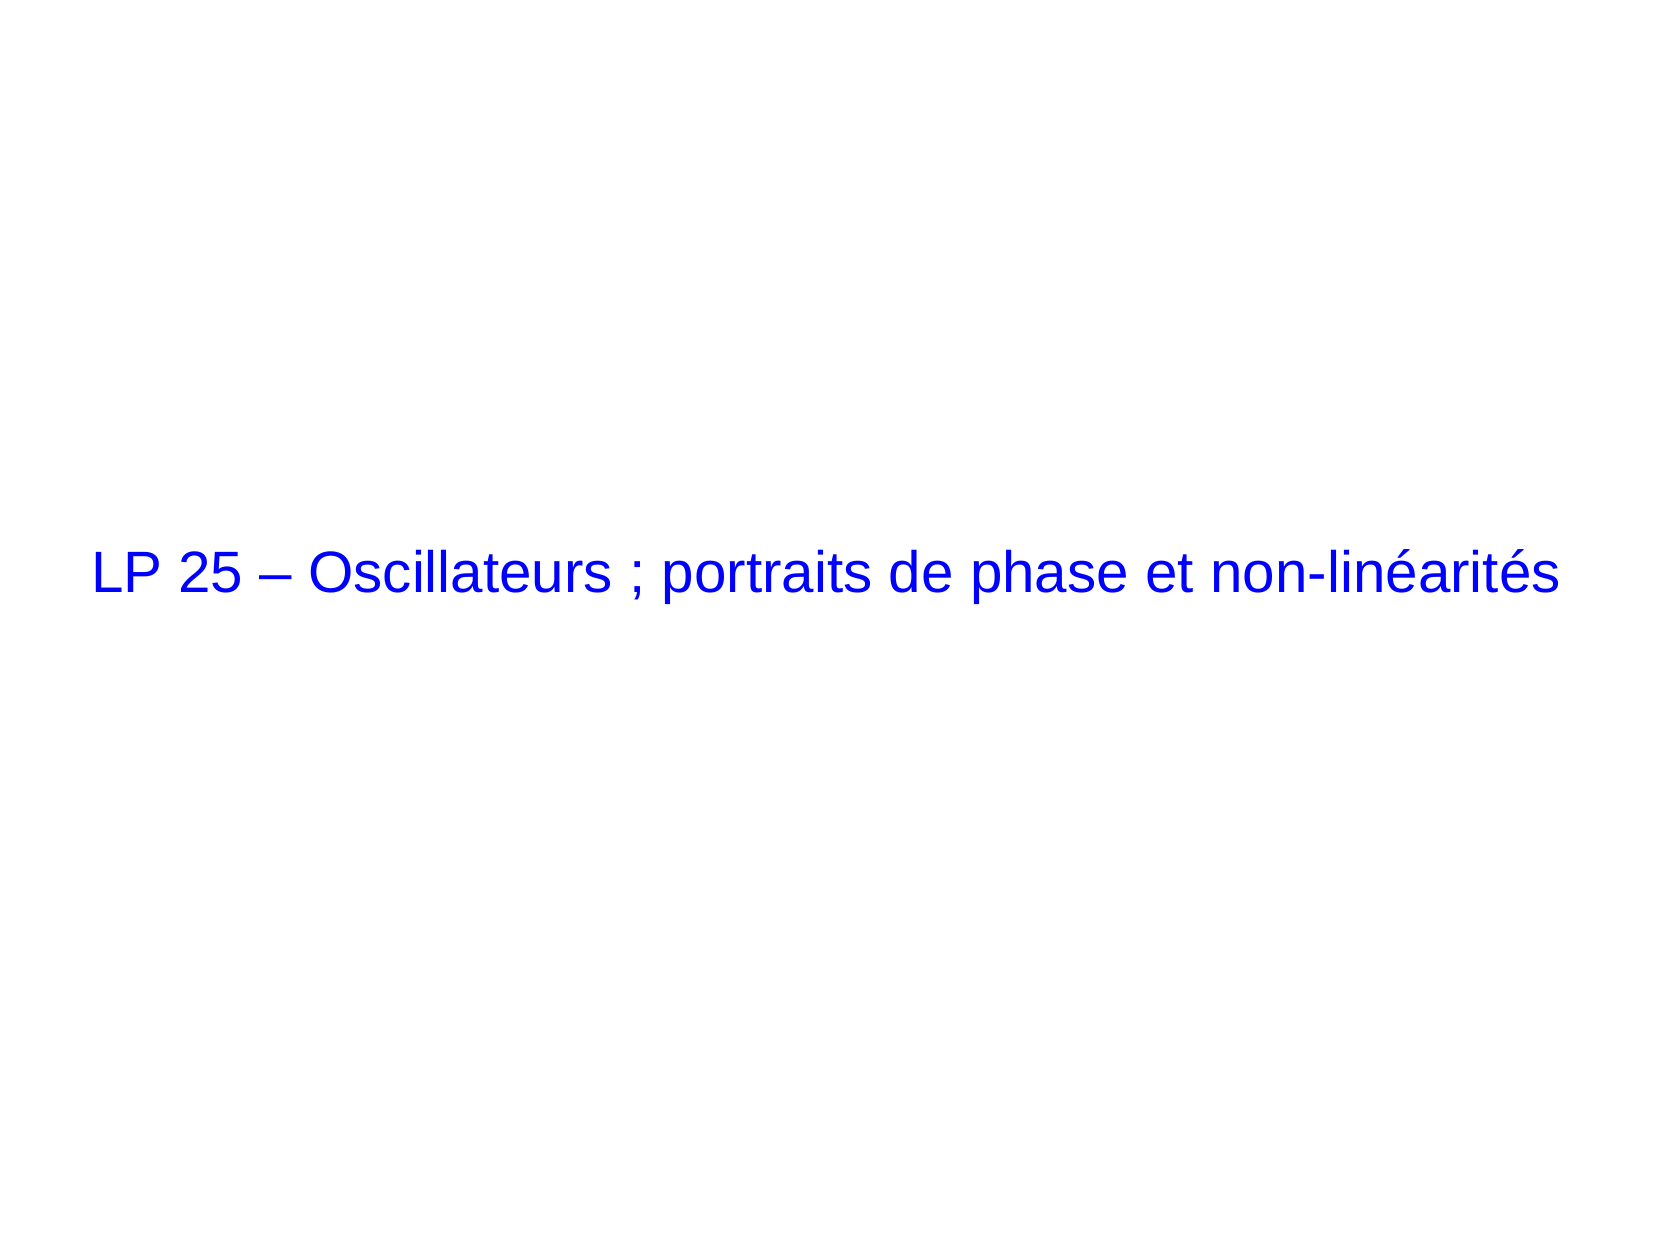

# LP 25 – Oscillateurs ; portraits de phase et non-linéarités